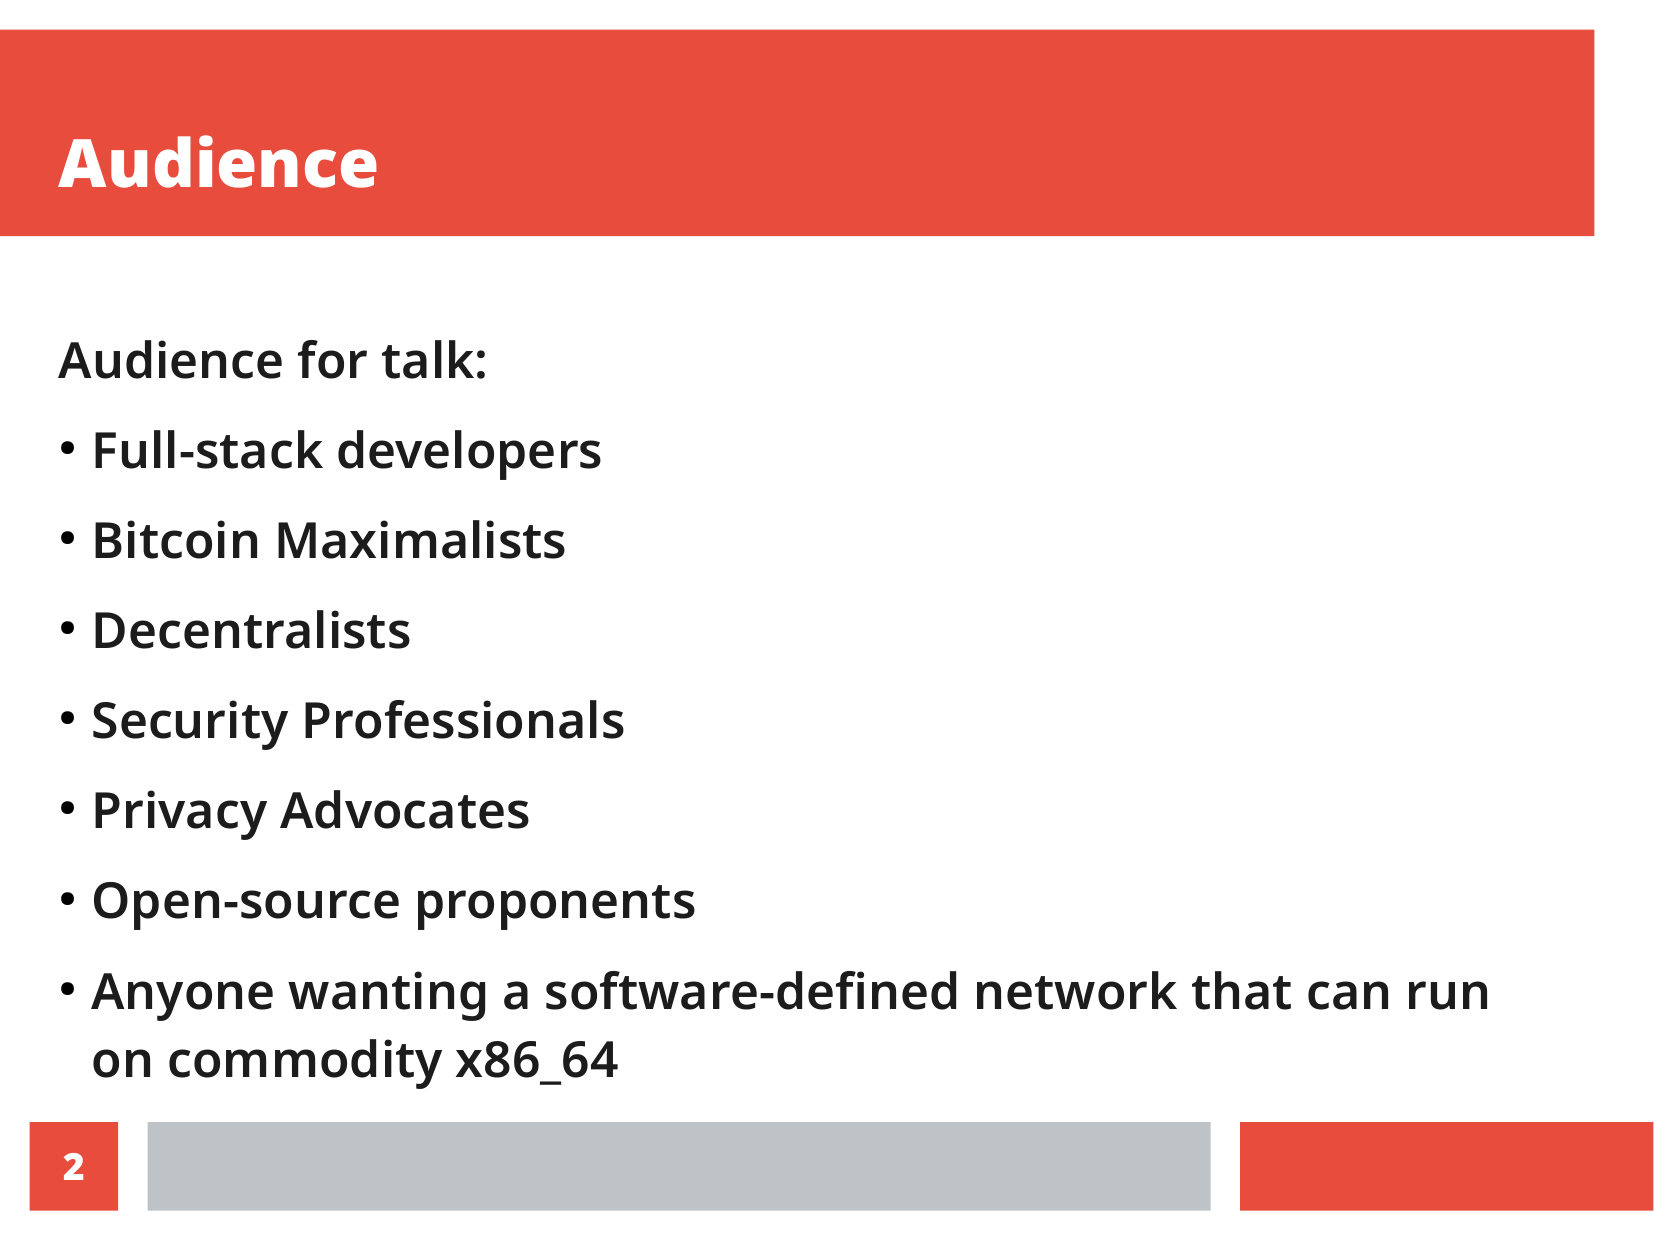

# Audience
Audience for talk:
Full-stack developers
Bitcoin Maximalists
Decentralists
Security Professionals
Privacy Advocates
Open-source proponents
Anyone wanting a software-defined network that can run on commodity x86_64
2